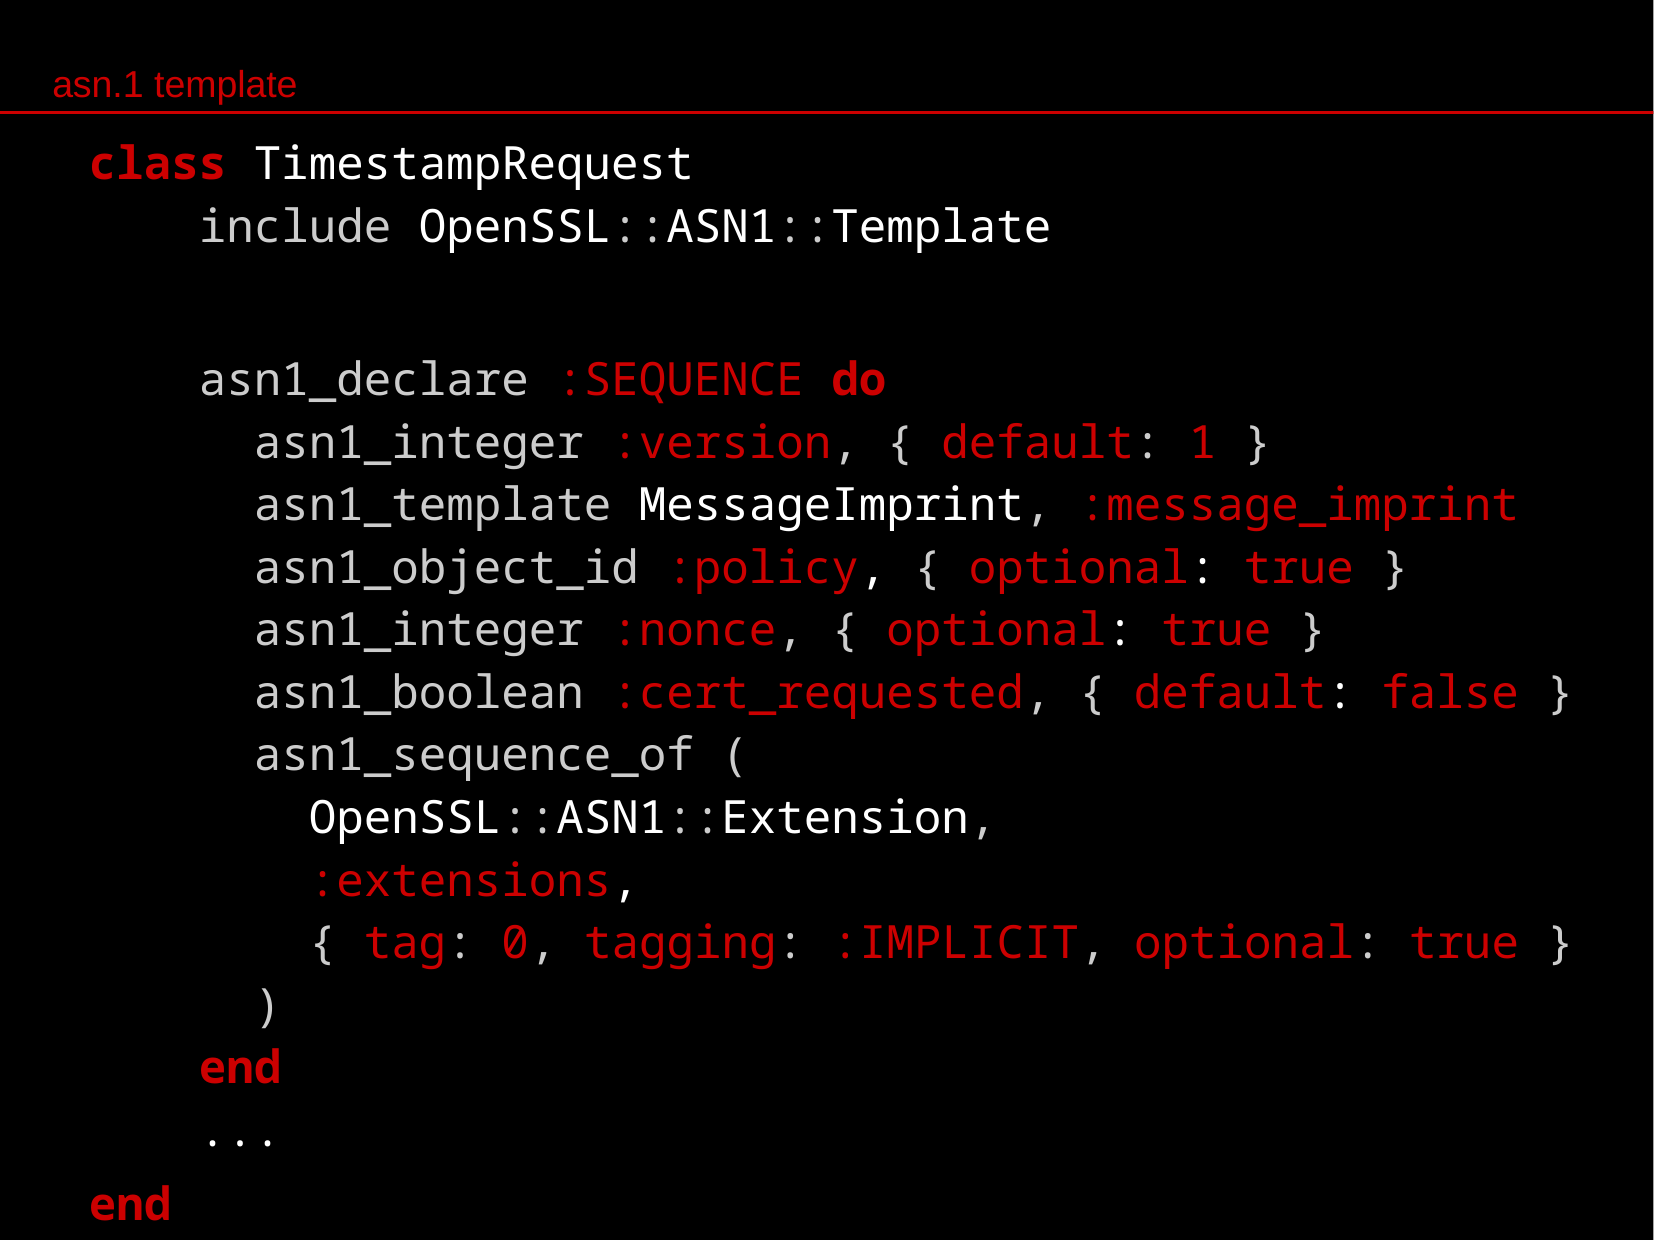

# class TimestampRequest
 include OpenSSL::ASN1::Template
 asn1_declare :SEQUENCE do
 asn1_integer :version, { default: 1 }
 asn1_template MessageImprint, :message_imprint
 asn1_object_id :policy, { optional: true }
 asn1_integer :nonce, { optional: true }
 asn1_boolean :cert_requested, { default: false }
 asn1_sequence_of (
 OpenSSL::ASN1::Extension,
 :extensions,
 { tag: 0, tagging: :IMPLICIT, optional: true }
 )
 end
 ...
 end
asn.1 template